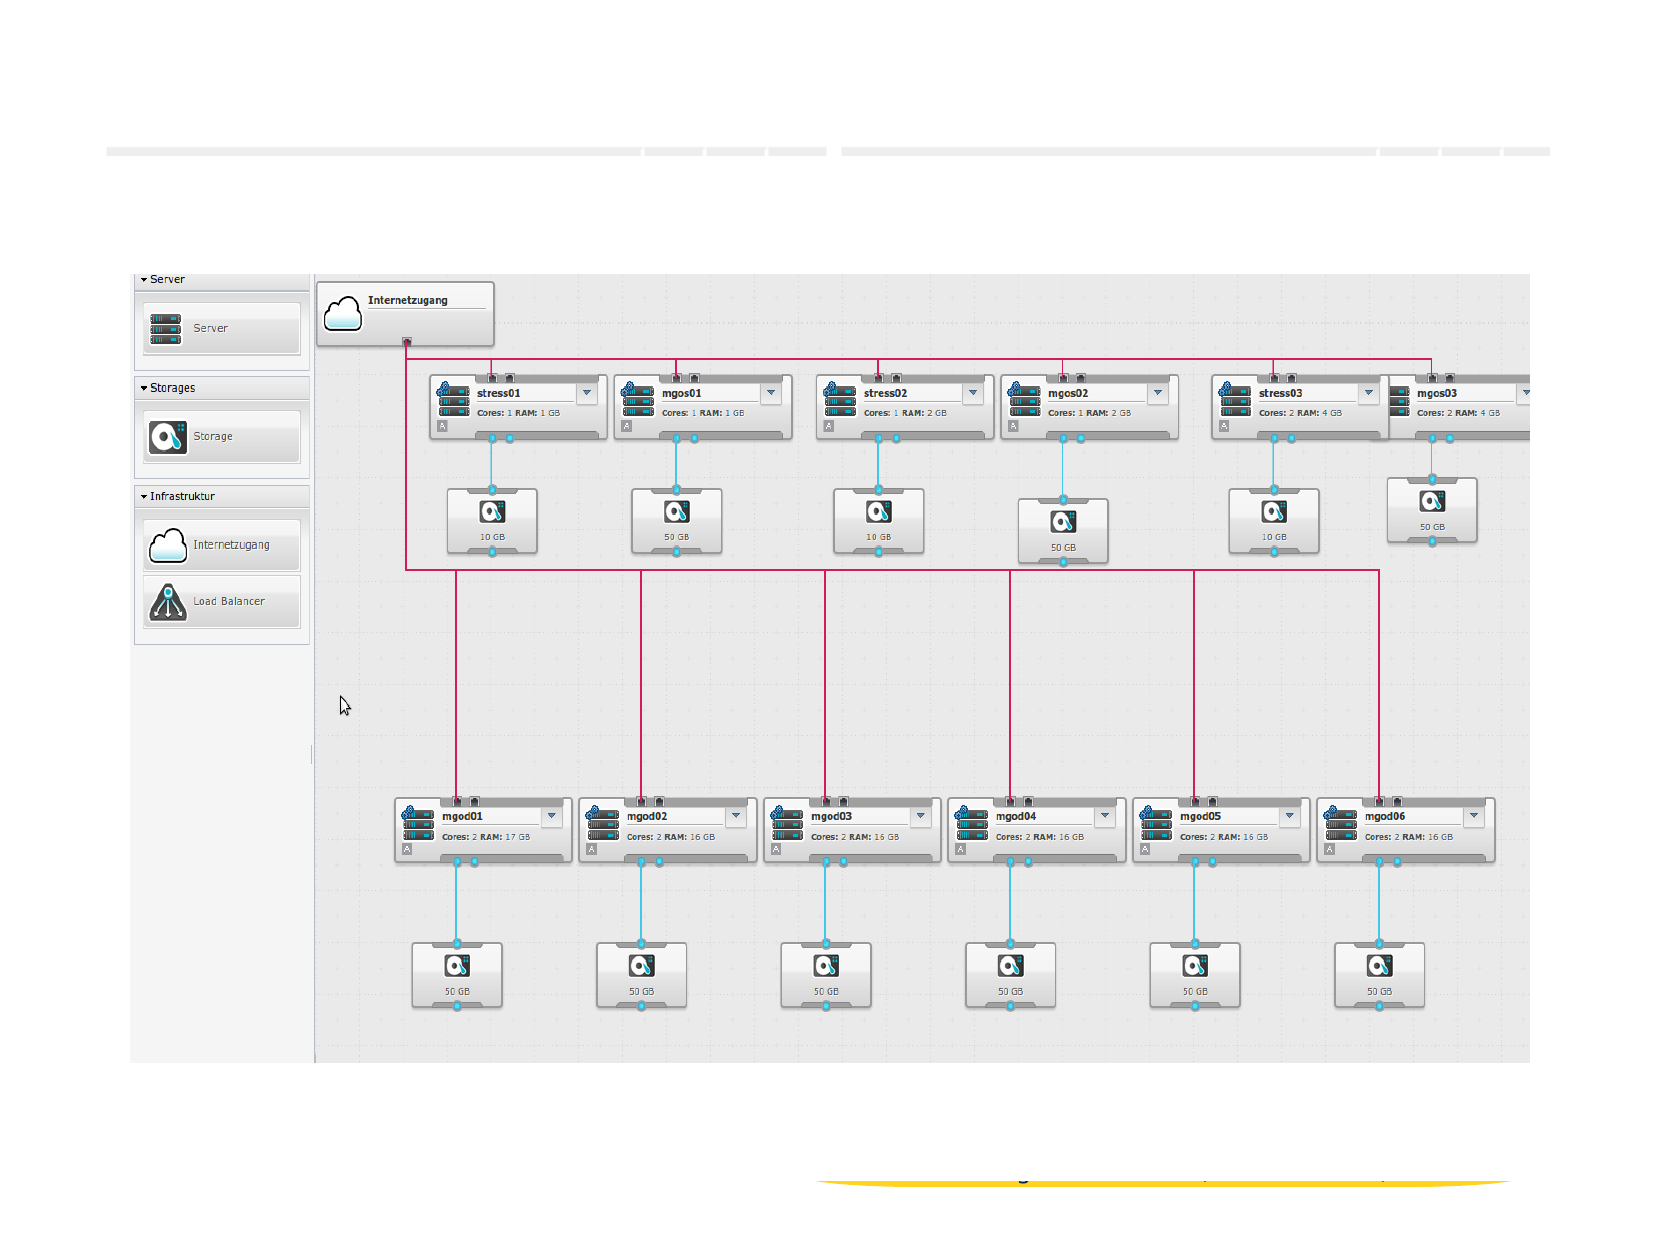

Skalierung bleibt auch über ... 3,4,5,6 Shards bestehen
Shard 5 und 6 liefern die selbe
Leistung wie Shards 1-4 (1-3 nicht im Bild)